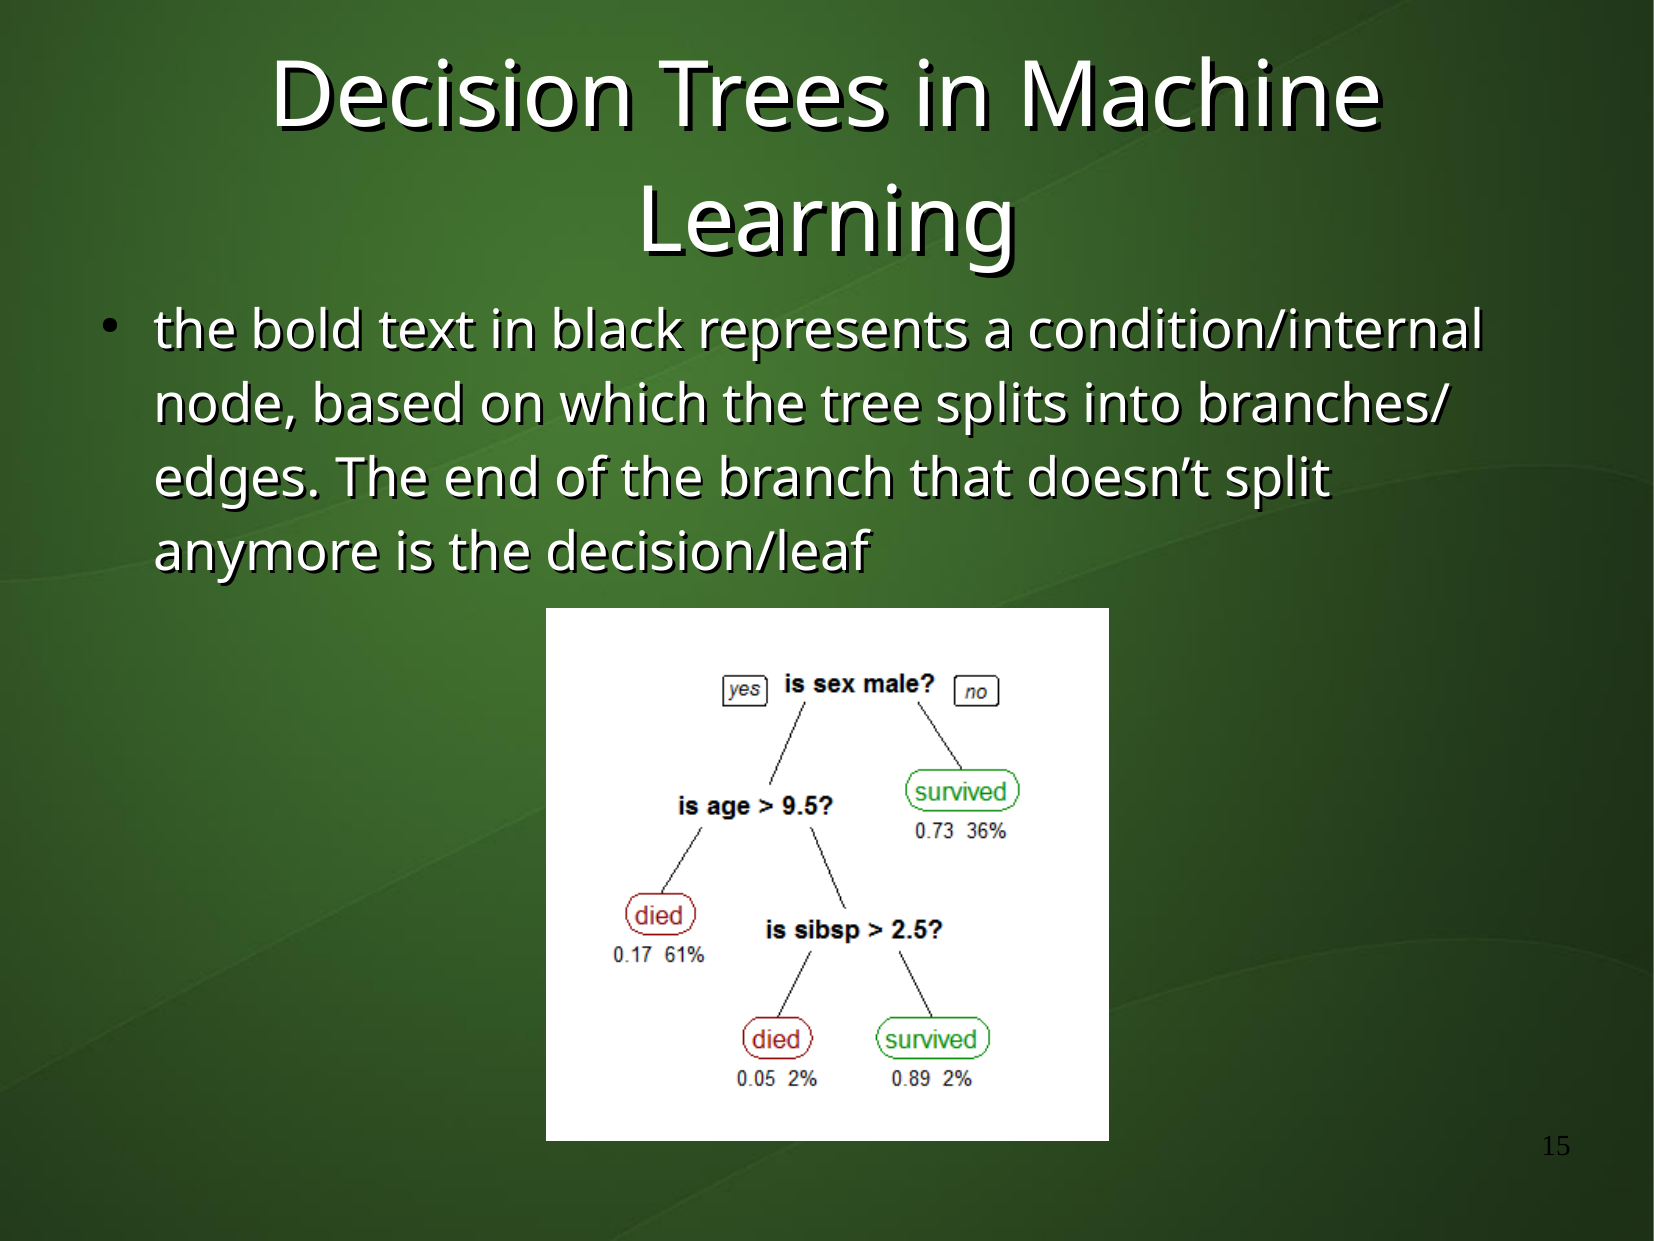

# Decision Trees in Machine Learning
the bold text in black represents a condition/internal node, based on which the tree splits into branches/ edges. The end of the branch that doesn’t split anymore is the decision/leaf
15